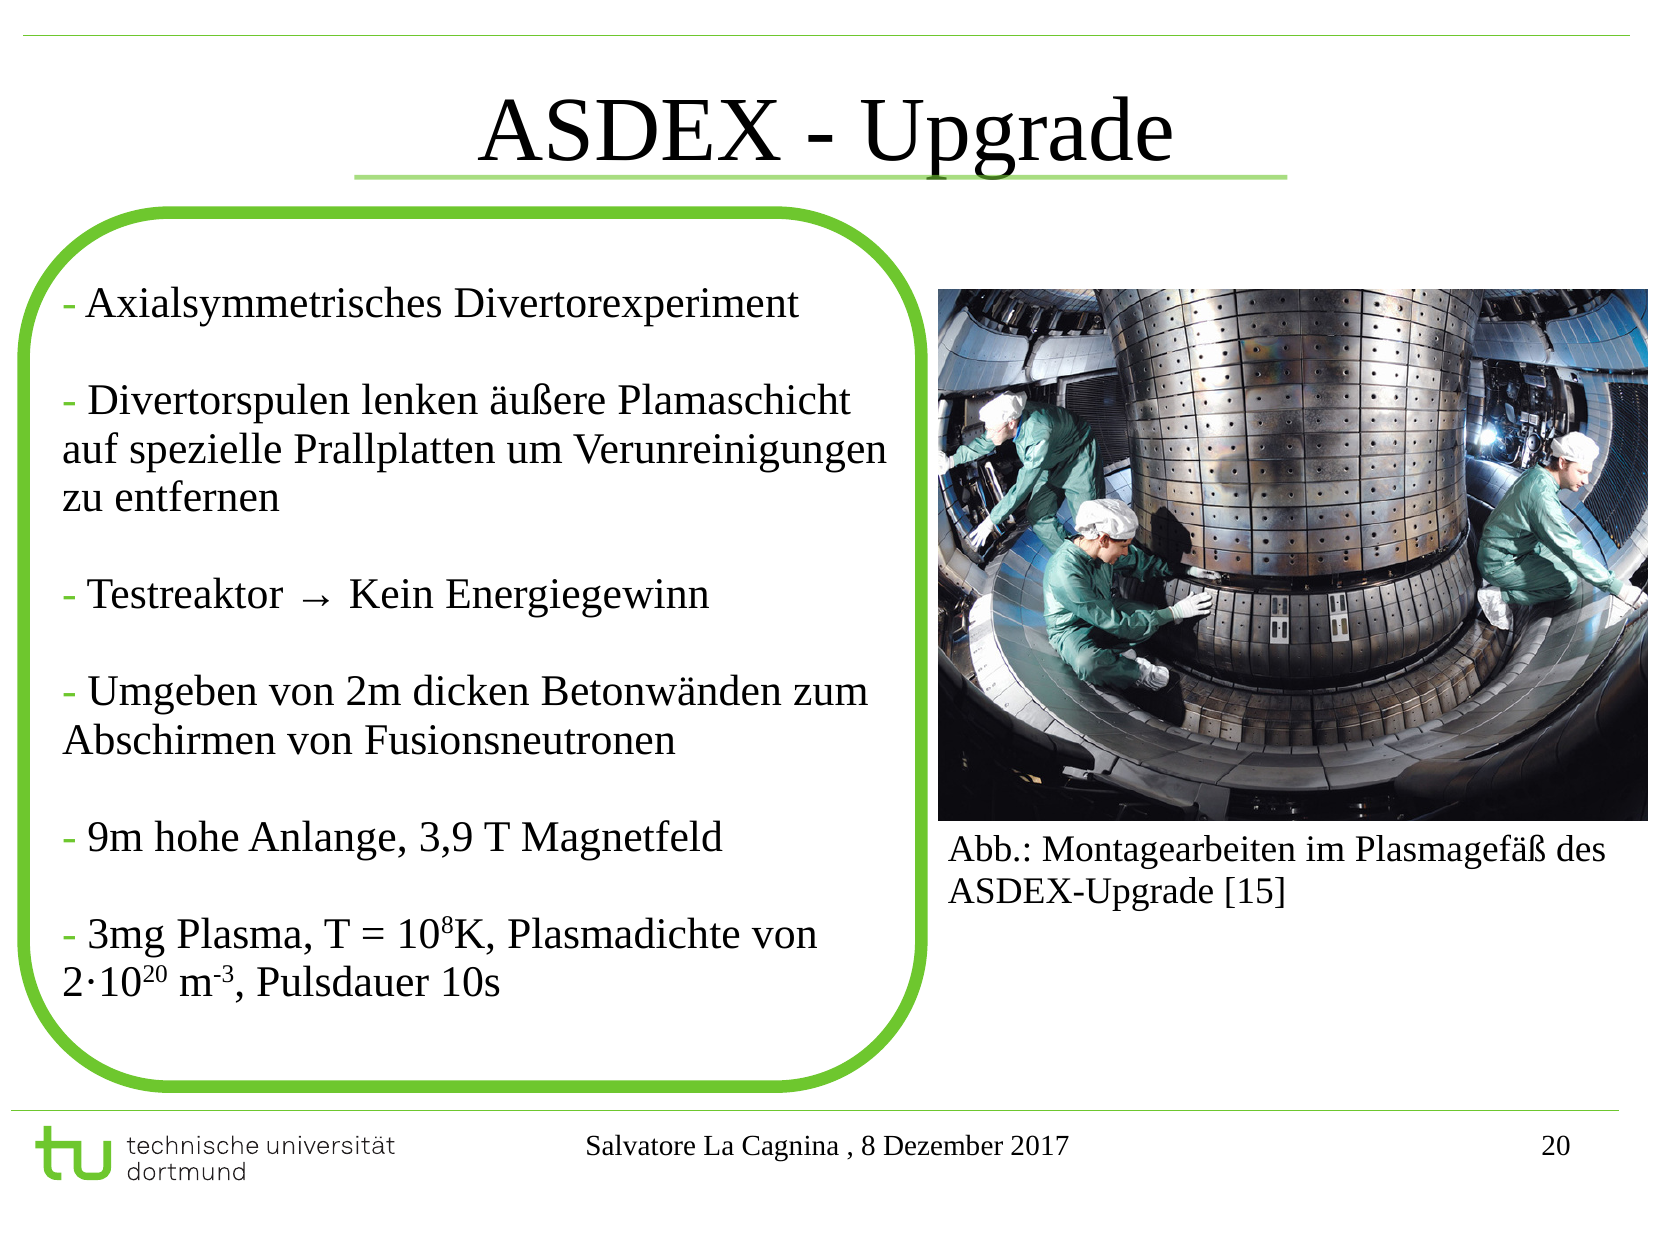

# ASDEX - Upgrade
- Axialsymmetrisches Divertorexperiment
- Divertorspulen lenken äußere Plamaschicht auf spezielle Prallplatten um Verunreinigungen zu entfernen
- Testreaktor → Kein Energiegewinn
- Umgeben von 2m dicken Betonwänden zum Abschirmen von Fusionsneutronen
- 9m hohe Anlange, 3,9 T Magnetfeld
- 3mg Plasma, T = 108K, Plasmadichte von 2·1020 m-3, Pulsdauer 10s
Abb.: Montagearbeiten im Plasmagefäß des ASDEX-Upgrade [15]
Salvatore La Cagnina , 8 Dezember 2017
20